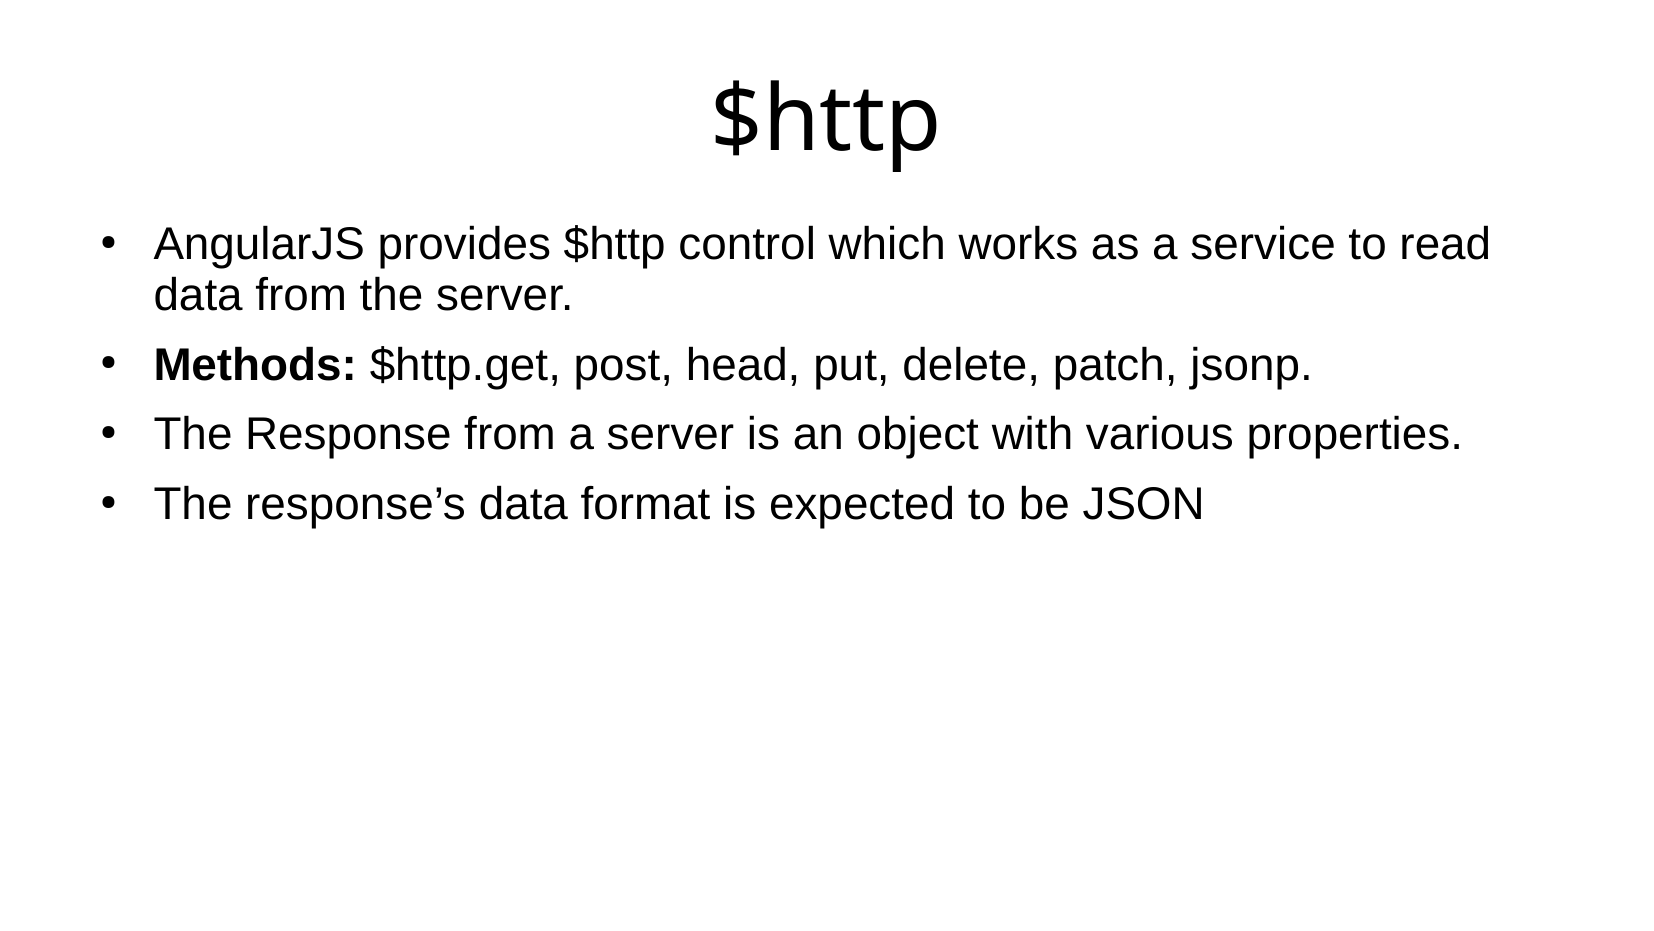

# $http
AngularJS provides $http control which works as a service to read data from the server.
Methods: $http.get, post, head, put, delete, patch, jsonp.
The Response from a server is an object with various properties.
The response’s data format is expected to be JSON